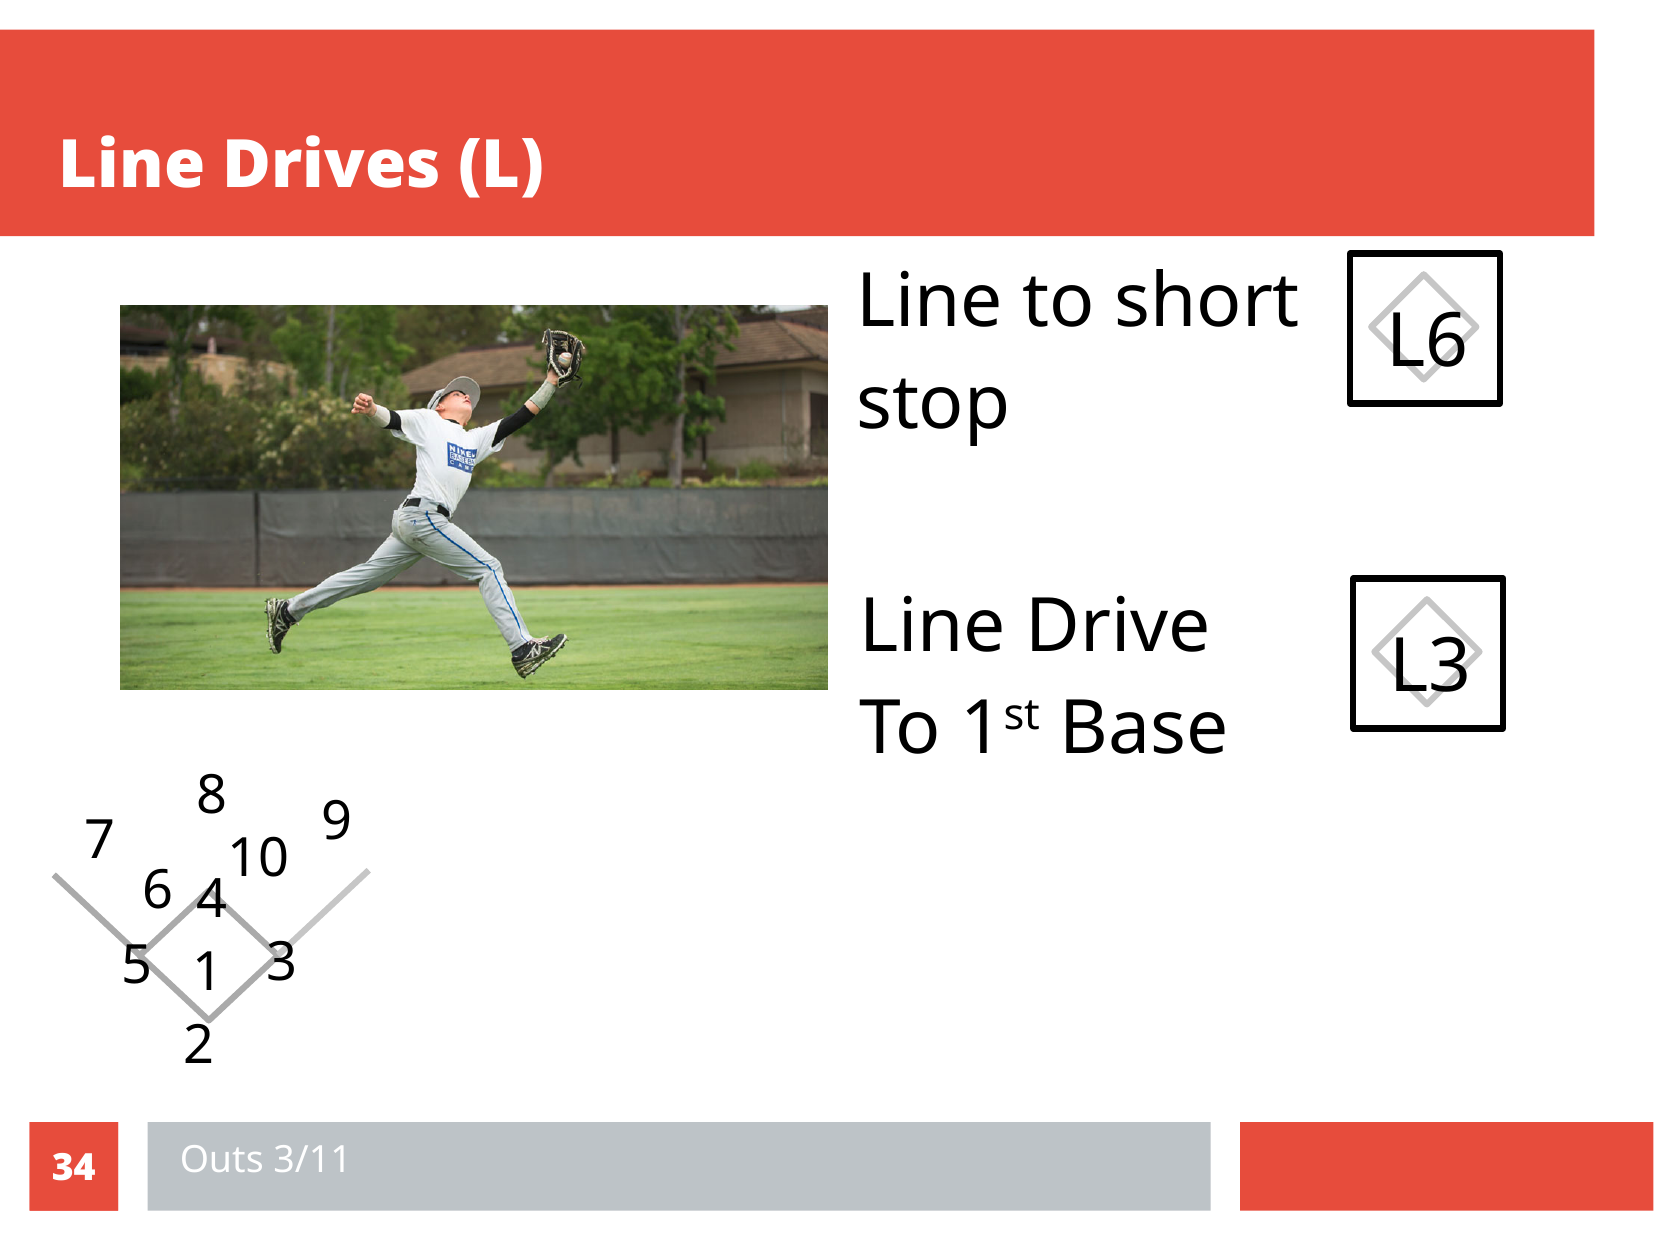

# Line Drives (L)
Line to short stop
L6
Line Drive
To 1st Base
L3
8
9
7
10
6
4
3
5
1
2
34
Outs 3/11